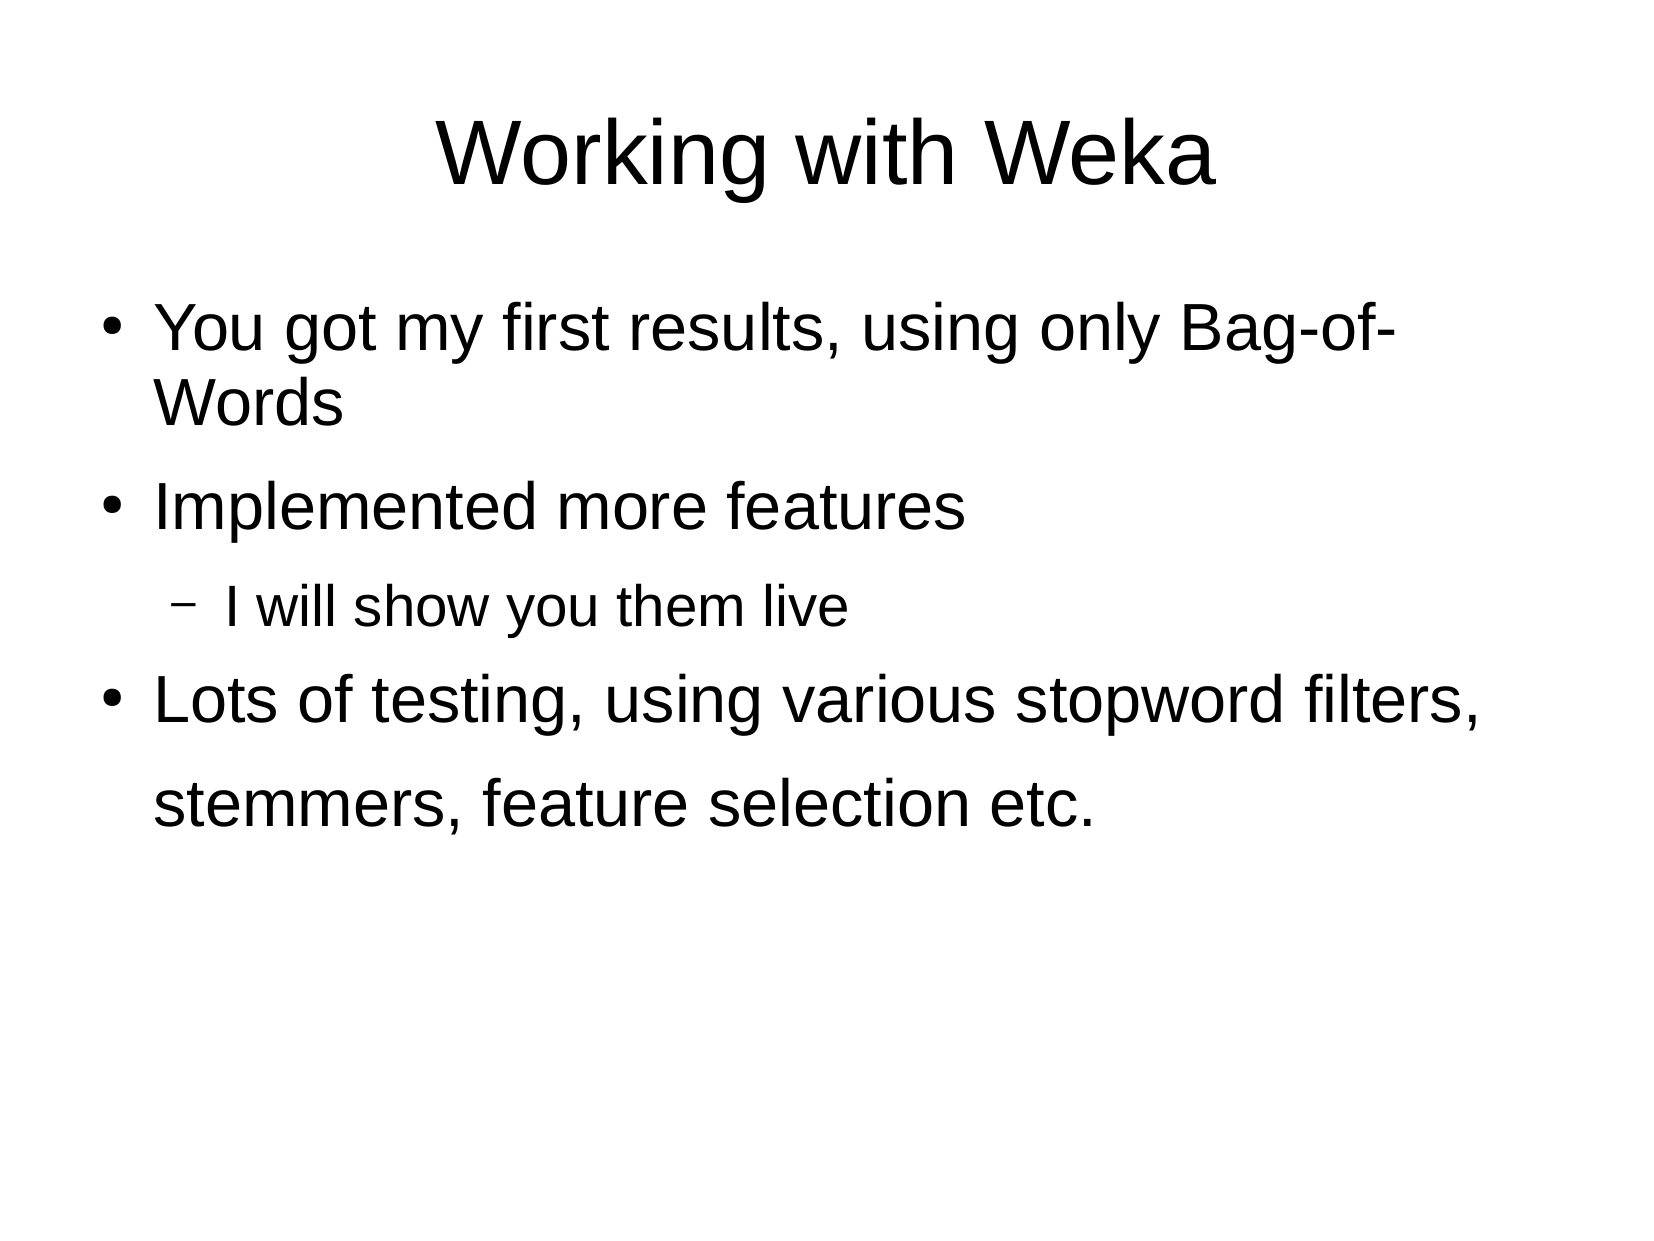

# Working with Weka
You got my first results, using only Bag-of-Words
Implemented more features
I will show you them live
Lots of testing, using various stopword filters,
stemmers, feature selection etc.